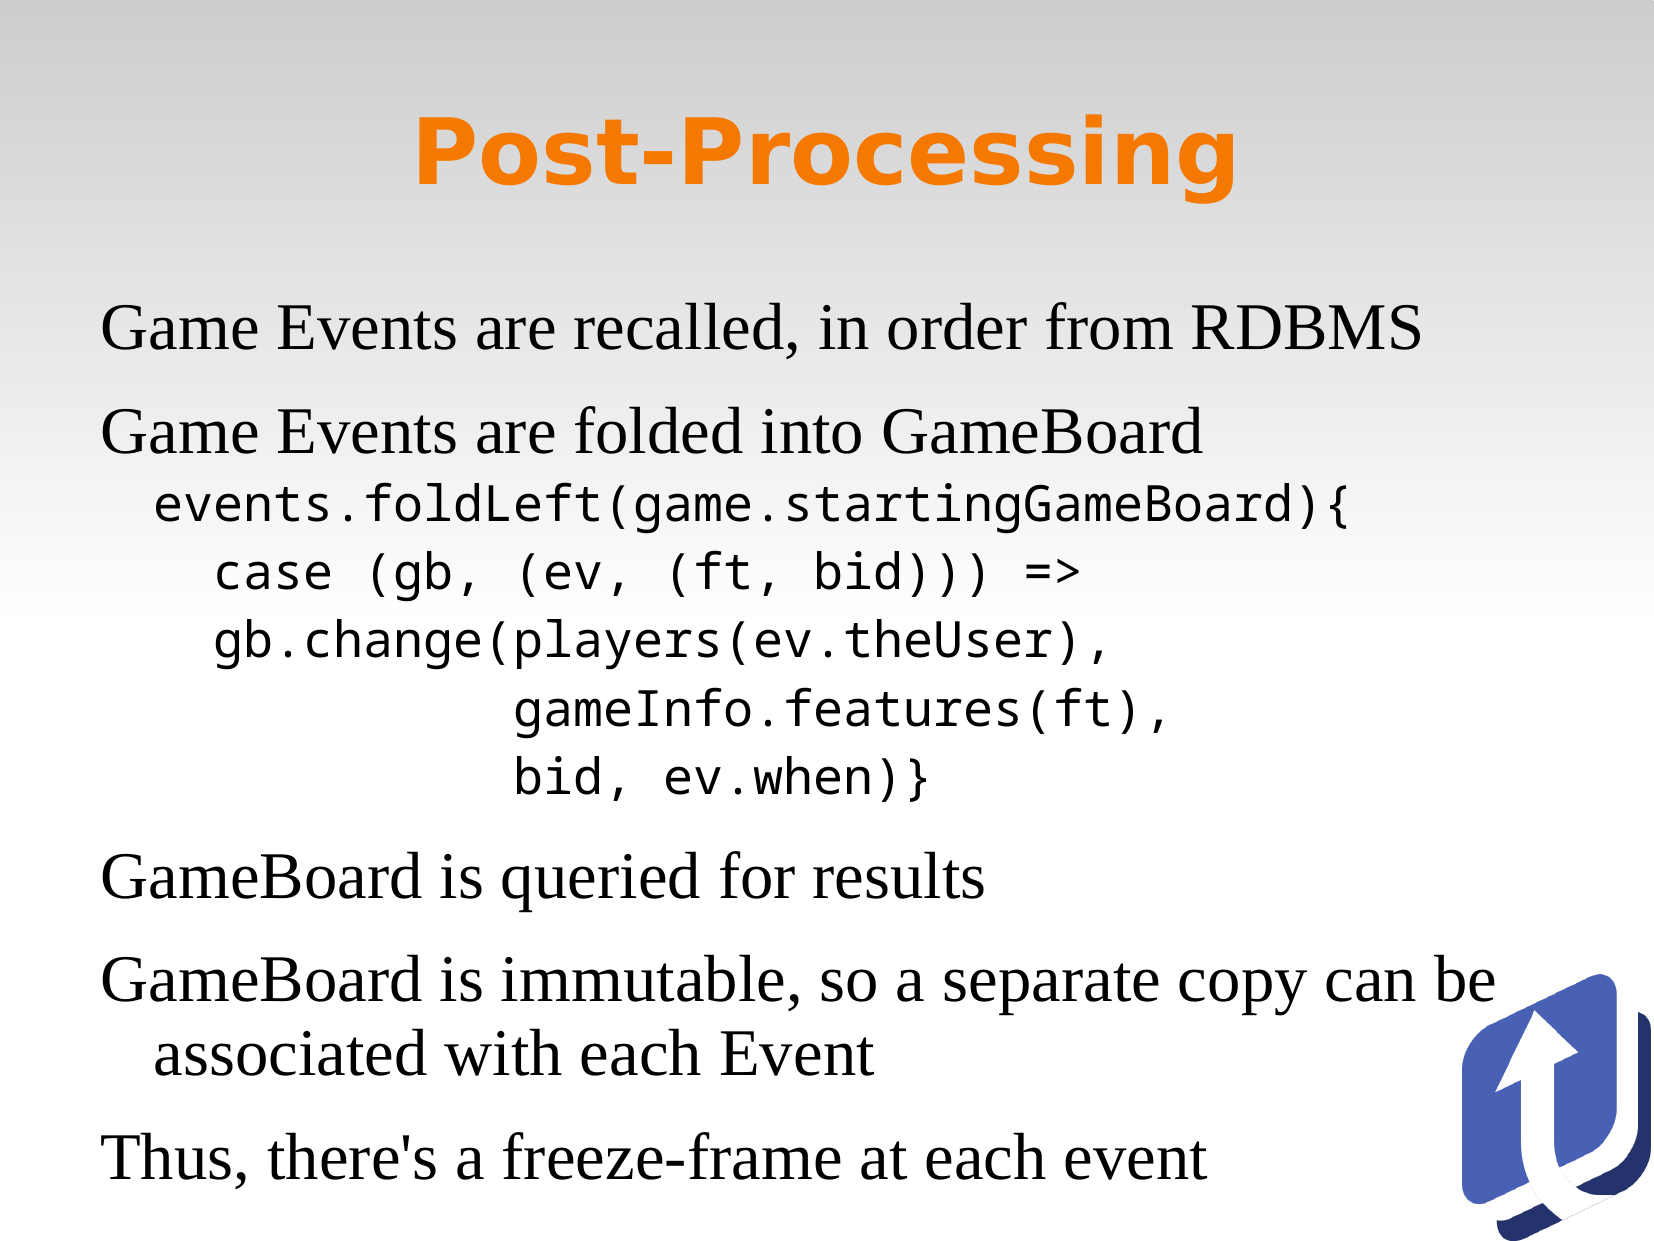

# Post-Processing
Game Events are recalled, in order from RDBMS
Game Events are folded into GameBoard
events.foldLeft(game.startingGameBoard){
 case (gb, (ev, (ft, bid))) =>
 gb.change(players(ev.theUser),
 gameInfo.features(ft),
 bid, ev.when)}
GameBoard is queried for results
GameBoard is immutable, so a separate copy can be associated with each Event
Thus, there's a freeze-frame at each event